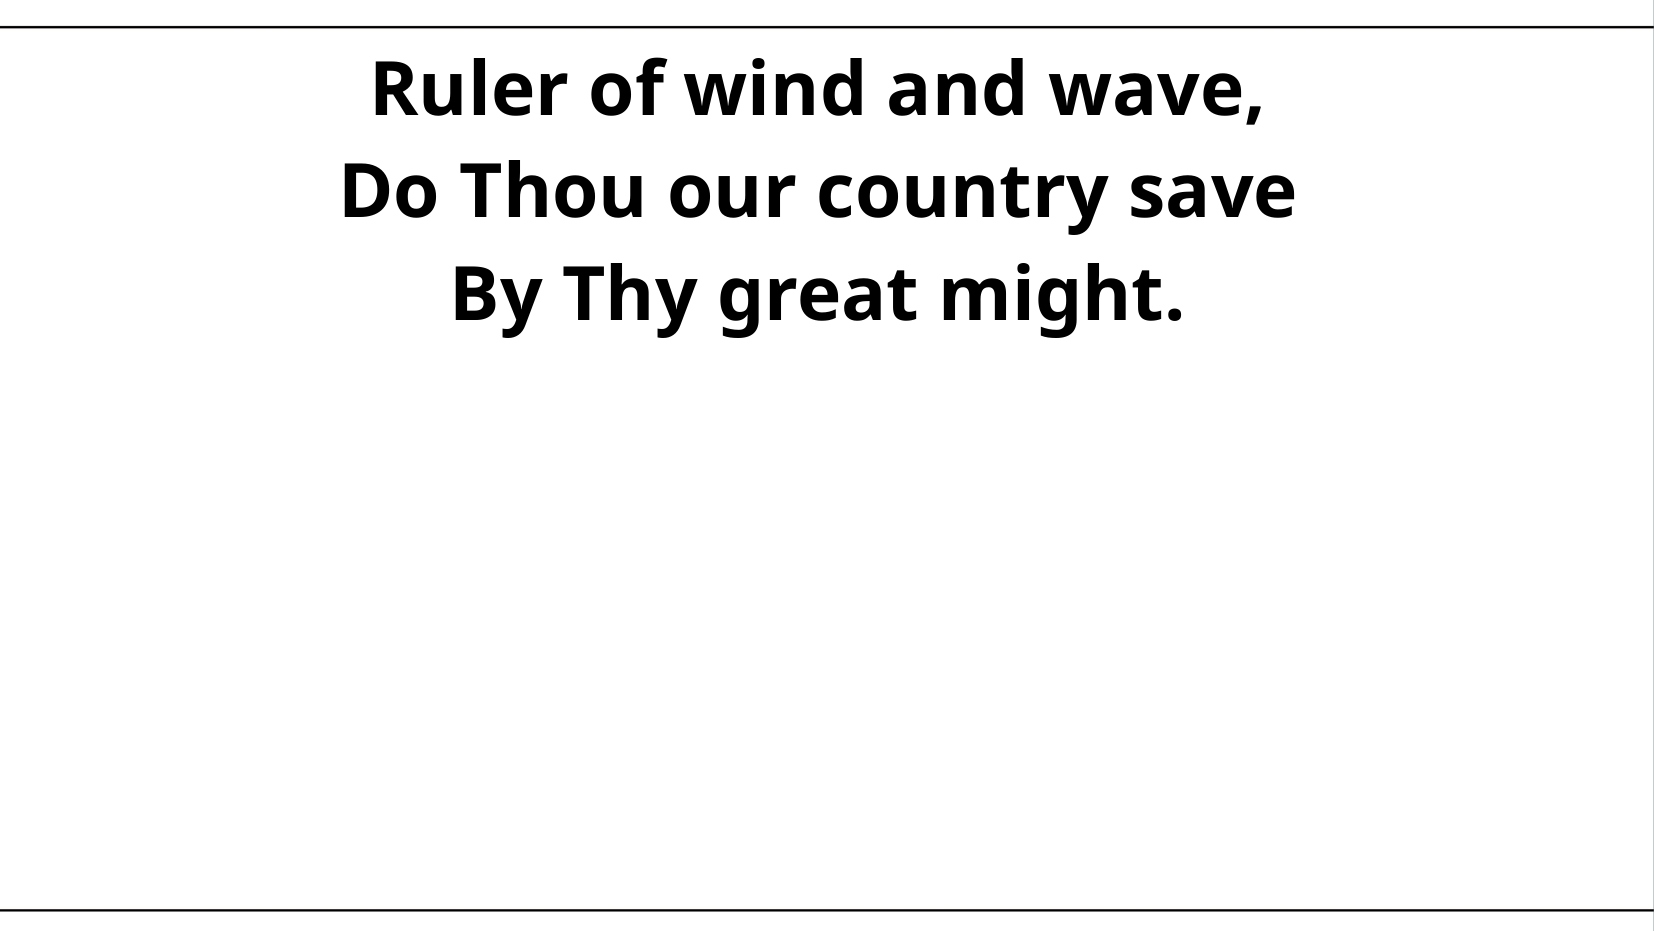

Ruler of wind and wave,
Do Thou our country save
By Thy great might.